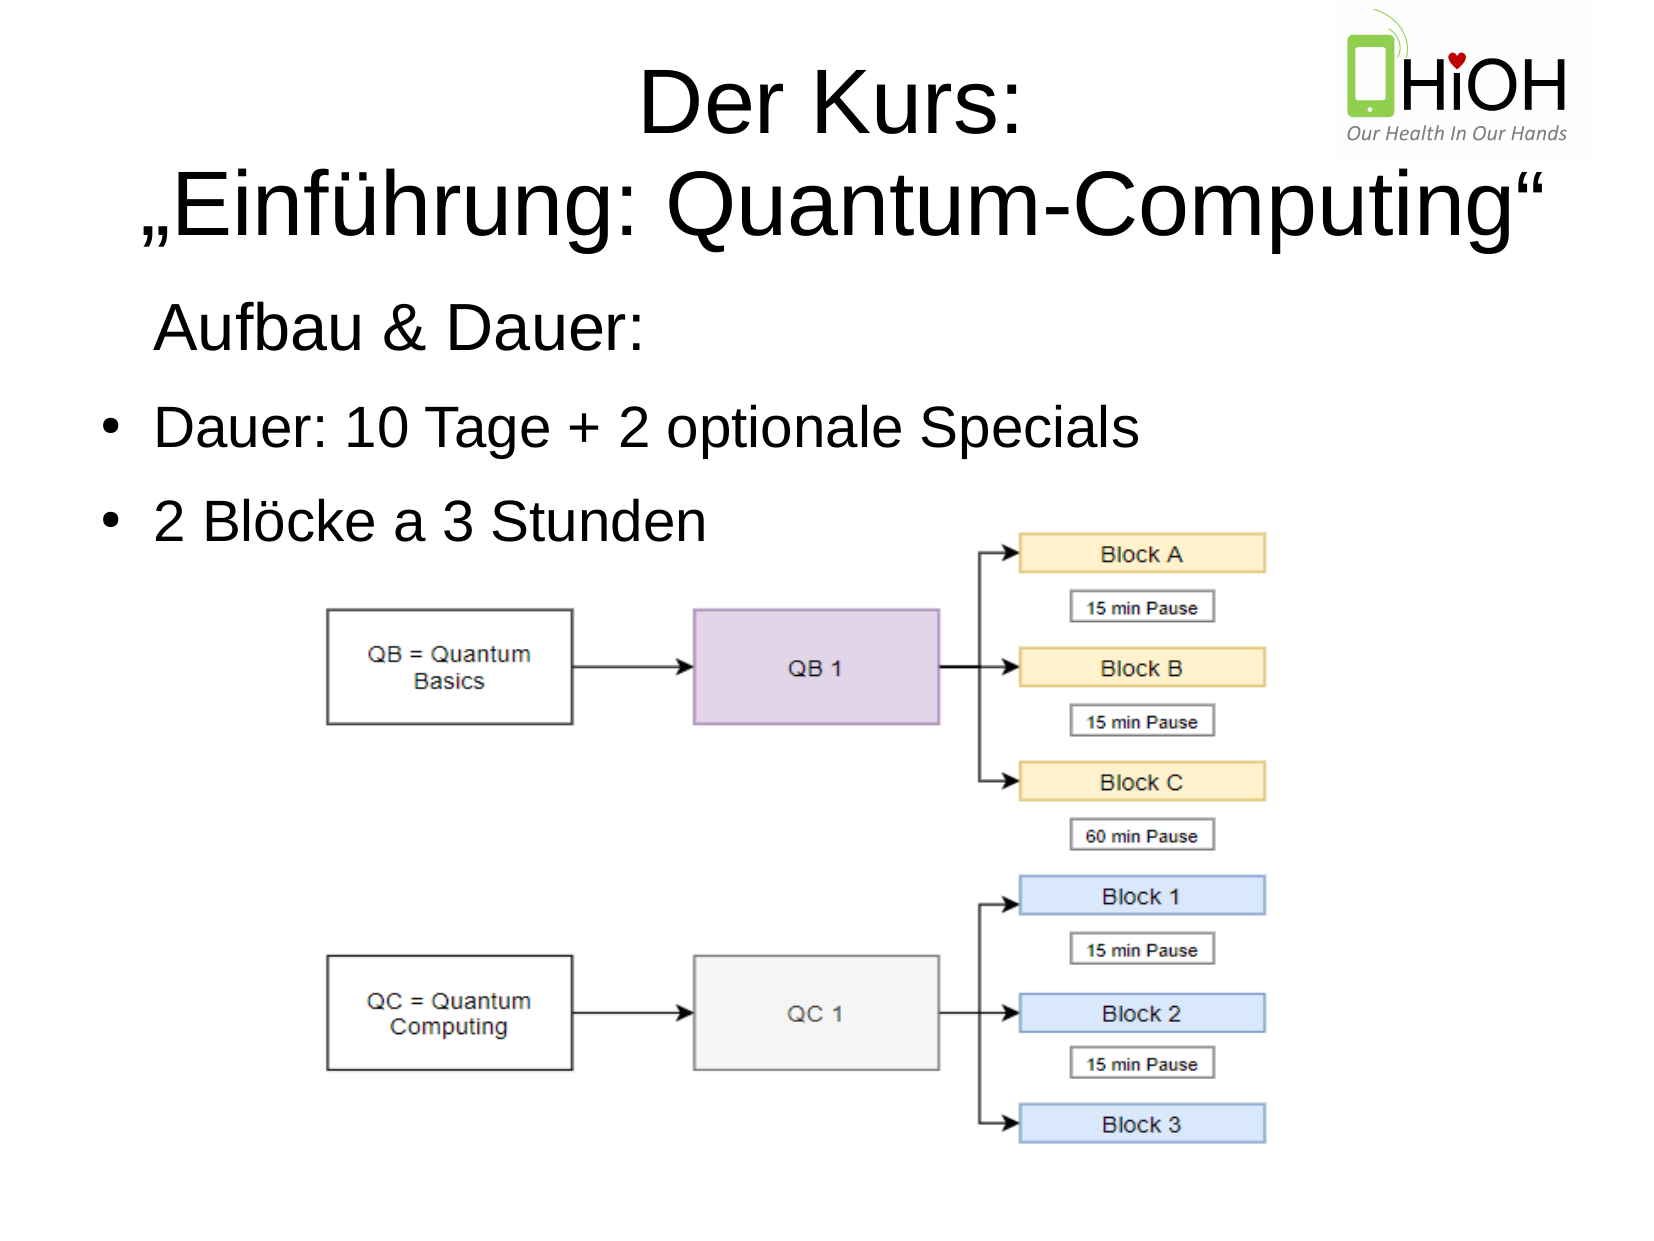

# Der Kurs: „Einführung: Quantum-Computing“
Aufbau & Dauer:
Dauer: 10 Tage + 2 optionale Specials
2 Blöcke a 3 Stunden